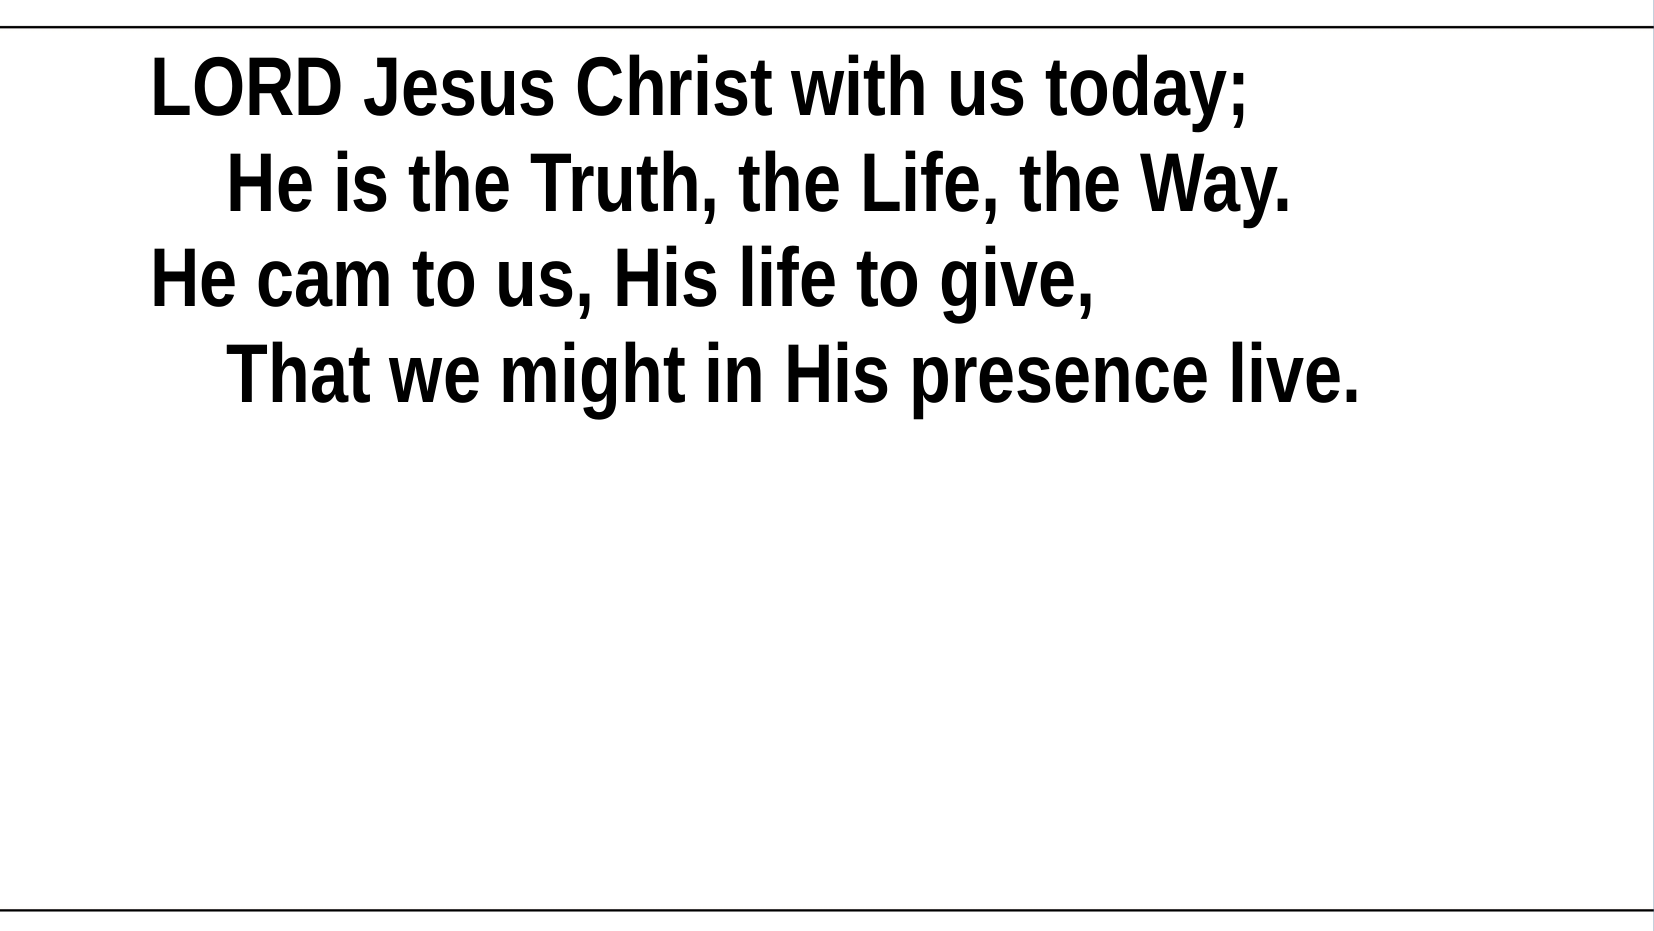

LORD Jesus Christ with us today;
 He is the Truth, the Life, the Way.
 He cam to us, His life to give,
 That we might in His presence live.